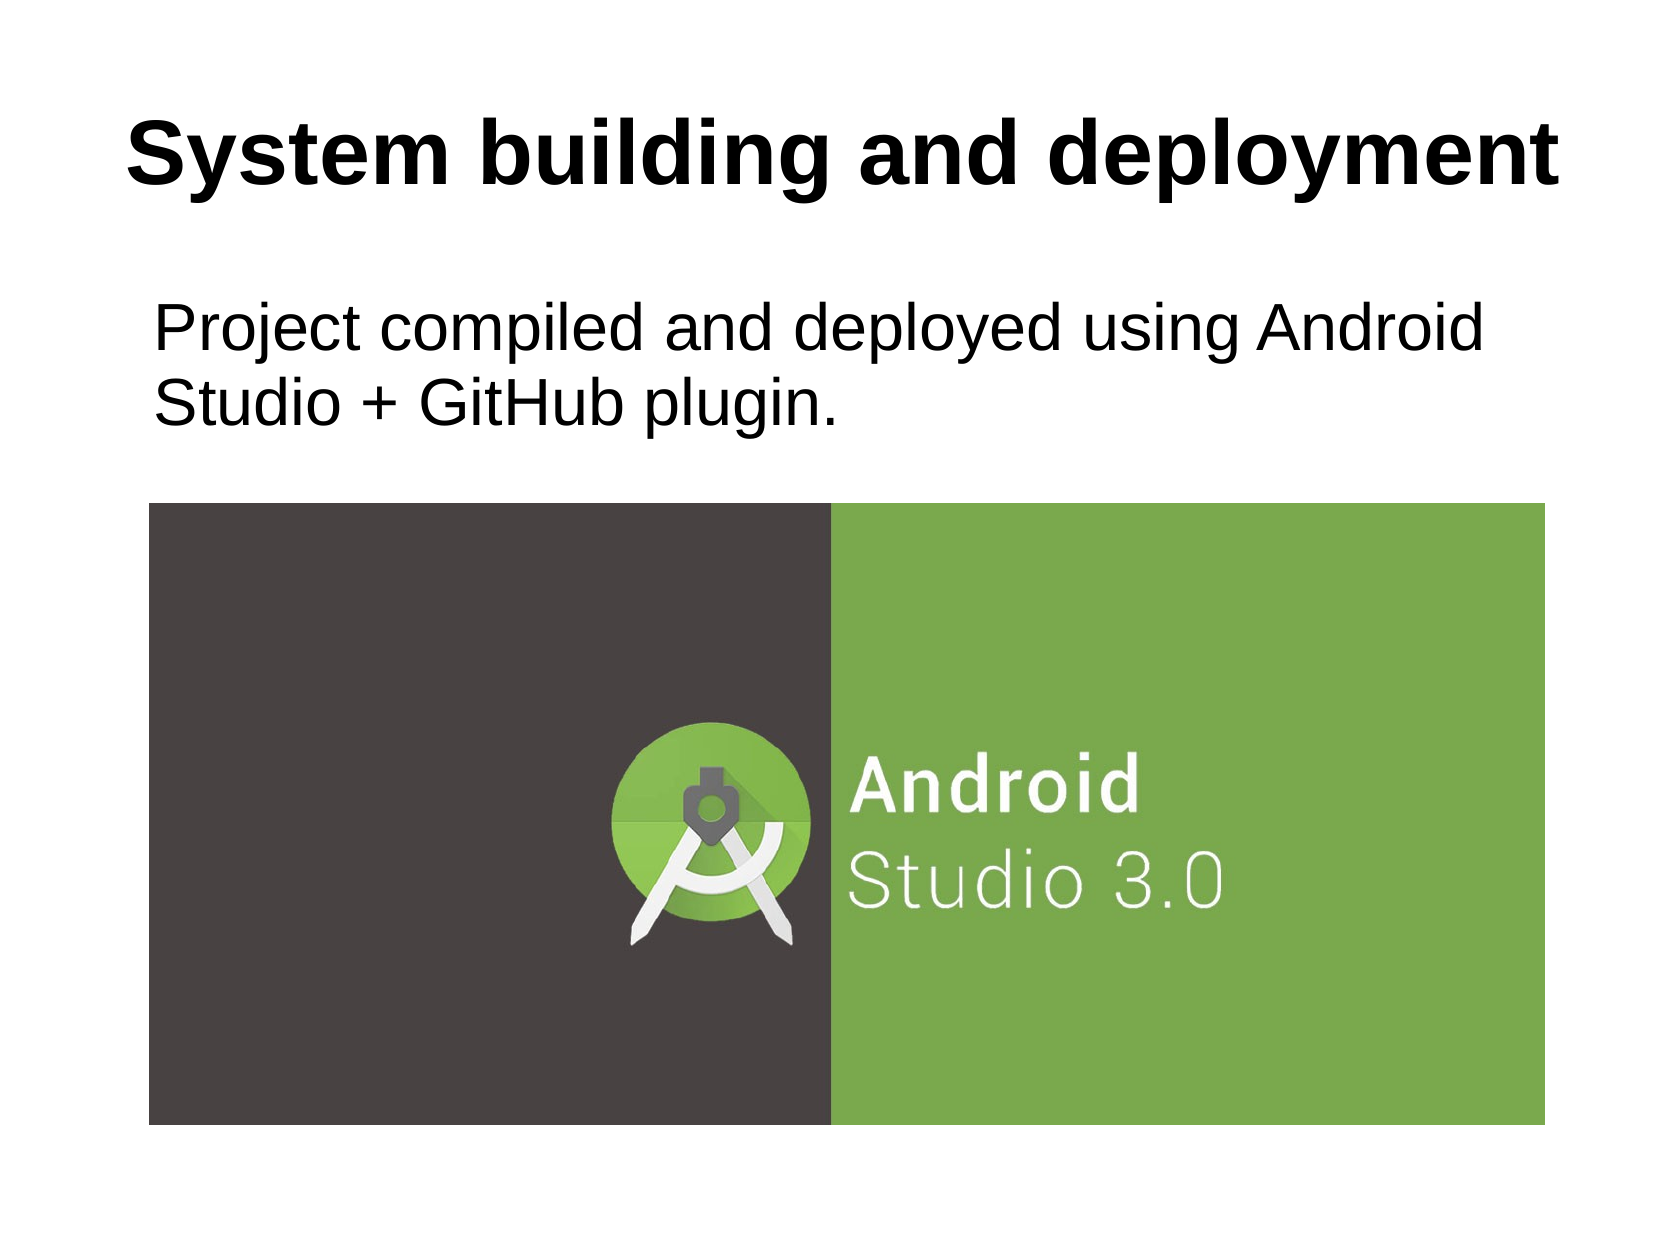

# System building and deployment
Project compiled and deployed using Android Studio + GitHub plugin.